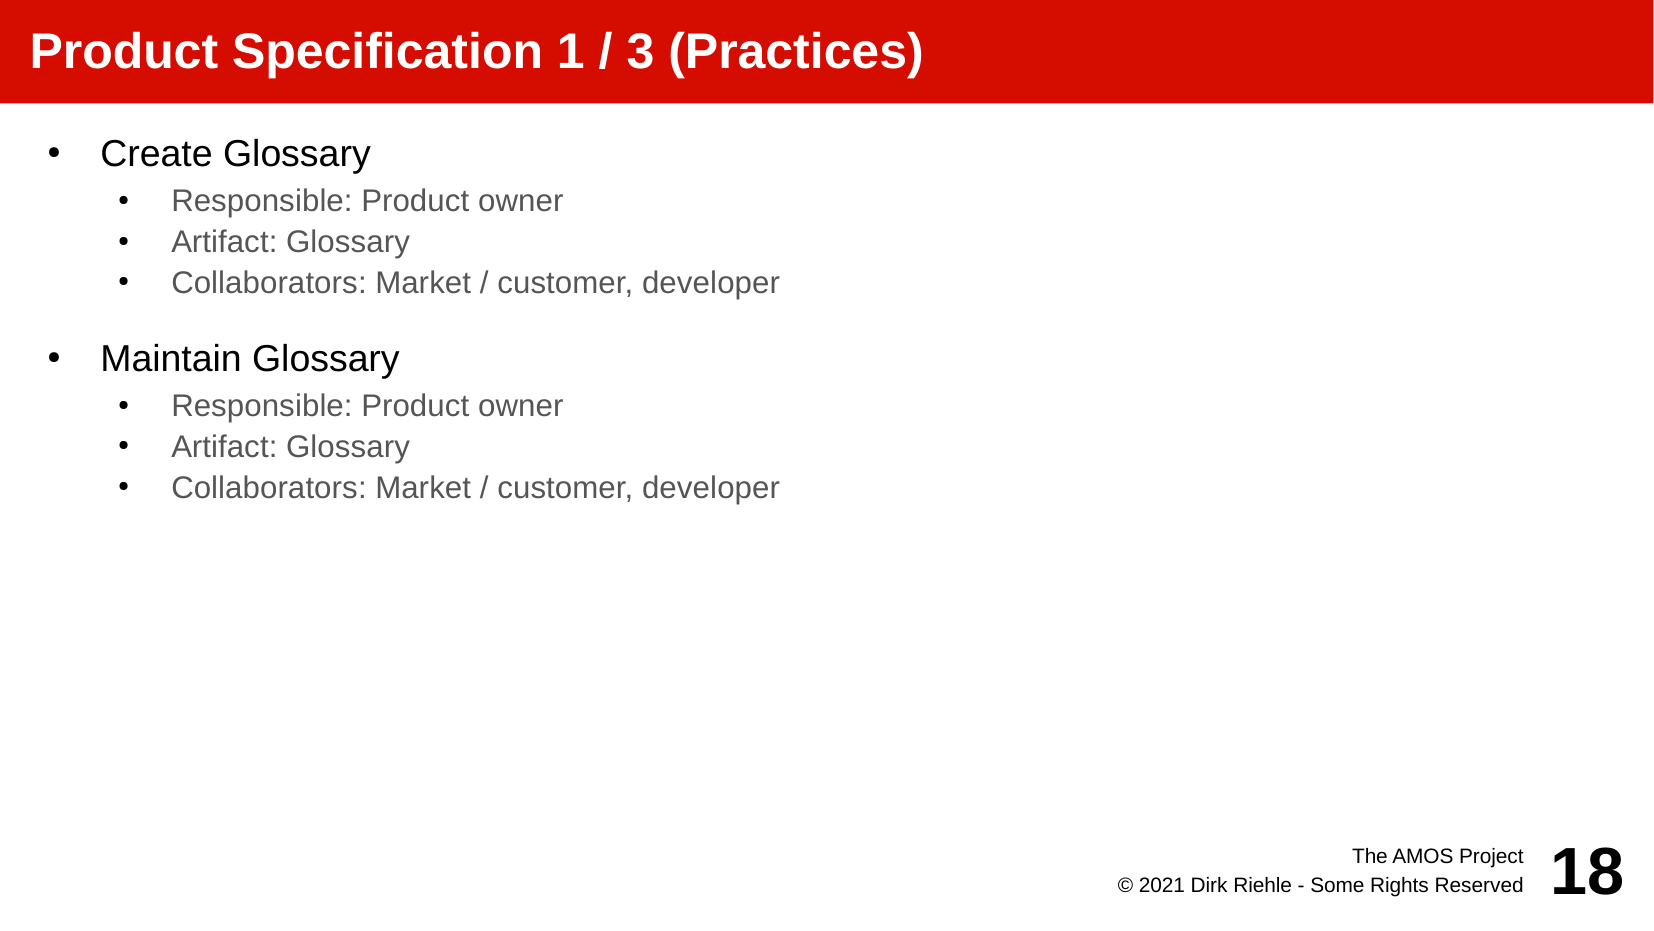

# Product Specification 1 / 3 (Practices)
Create Glossary
Responsible: Product owner
Artifact: Glossary
Collaborators: Market / customer, developer
Maintain Glossary
Responsible: Product owner
Artifact: Glossary
Collaborators: Market / customer, developer
The AMOS Project
18
© 2021 Dirk Riehle - Some Rights Reserved